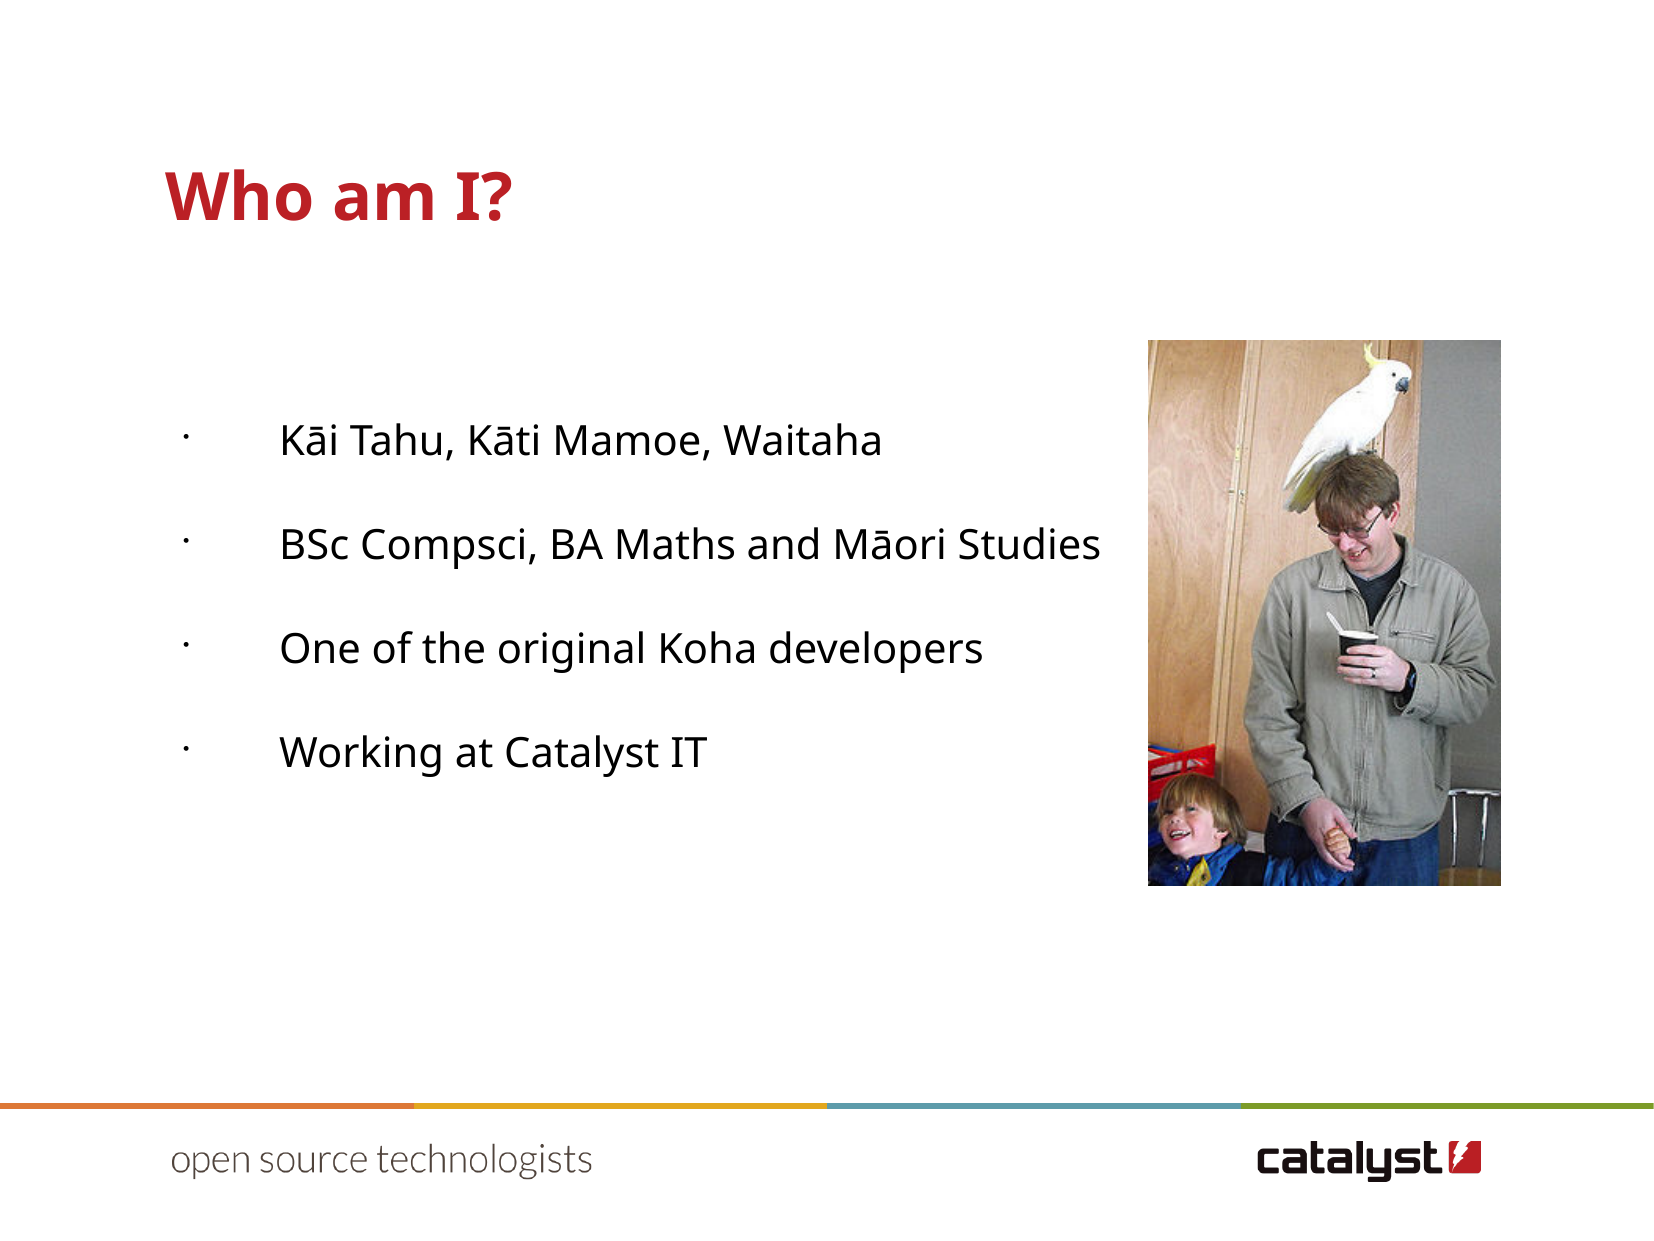

# Who am I?
 Kāi Tahu, Kāti Mamoe, Waitaha
 BSc Compsci, BA Maths and Māori Studies
 One of the original Koha developers
 Working at Catalyst IT